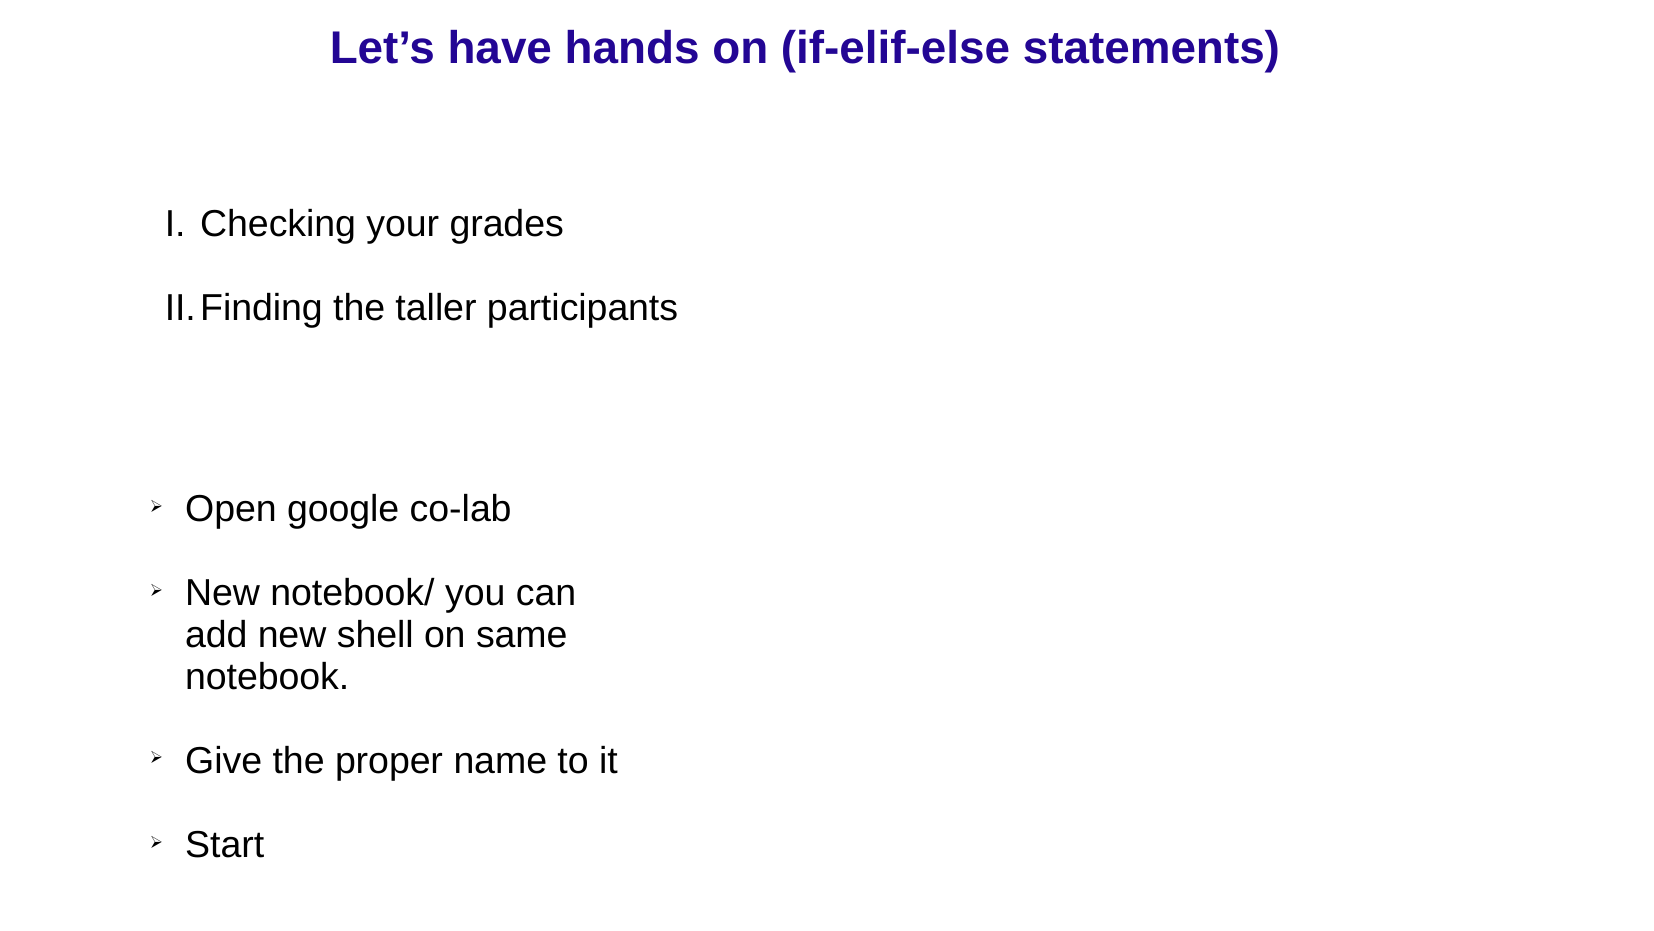

Let’s have hands on (if-elif-else statements)
Checking your grades
Finding the taller participants
Open google co-lab
New notebook/ you can add new shell on same notebook.
Give the proper name to it
Start